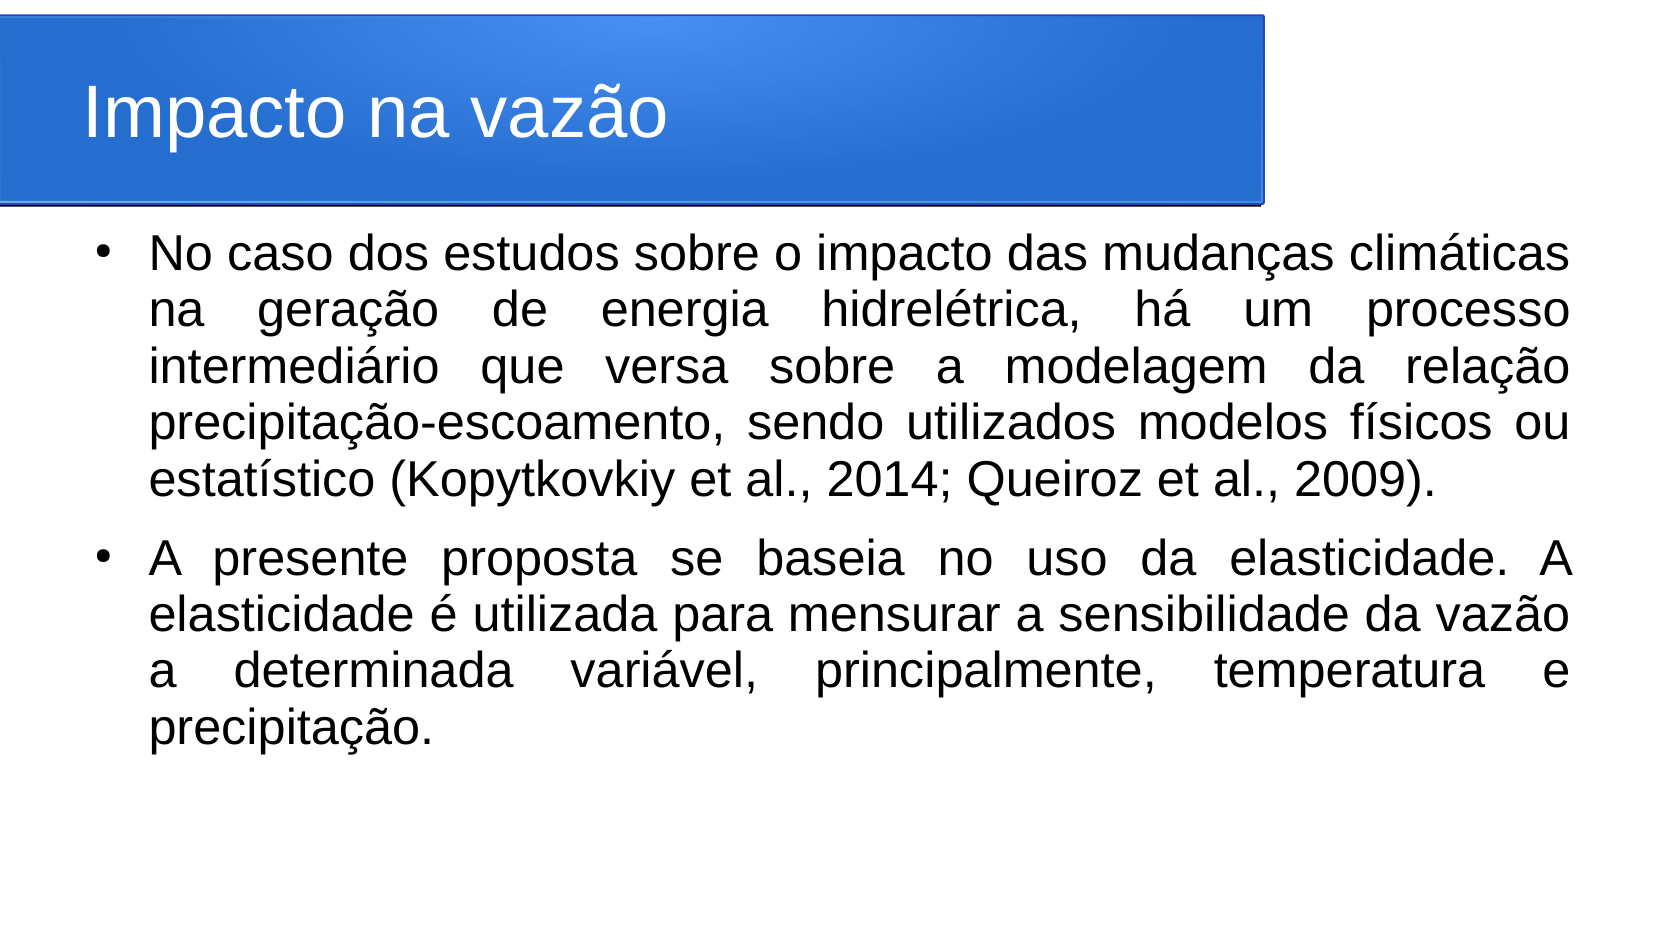

# Impacto na vazão
No caso dos estudos sobre o impacto das mudanças climáticas na geração de energia hidrelétrica, há um processo intermediário que versa sobre a modelagem da relação precipitação-escoamento, sendo utilizados modelos físicos ou estatístico (Kopytkovkiy et al., 2014; Queiroz et al., 2009).
A presente proposta se baseia no uso da elasticidade. A elasticidade é utilizada para mensurar a sensibilidade da vazão a determinada variável, principalmente, temperatura e precipitação.